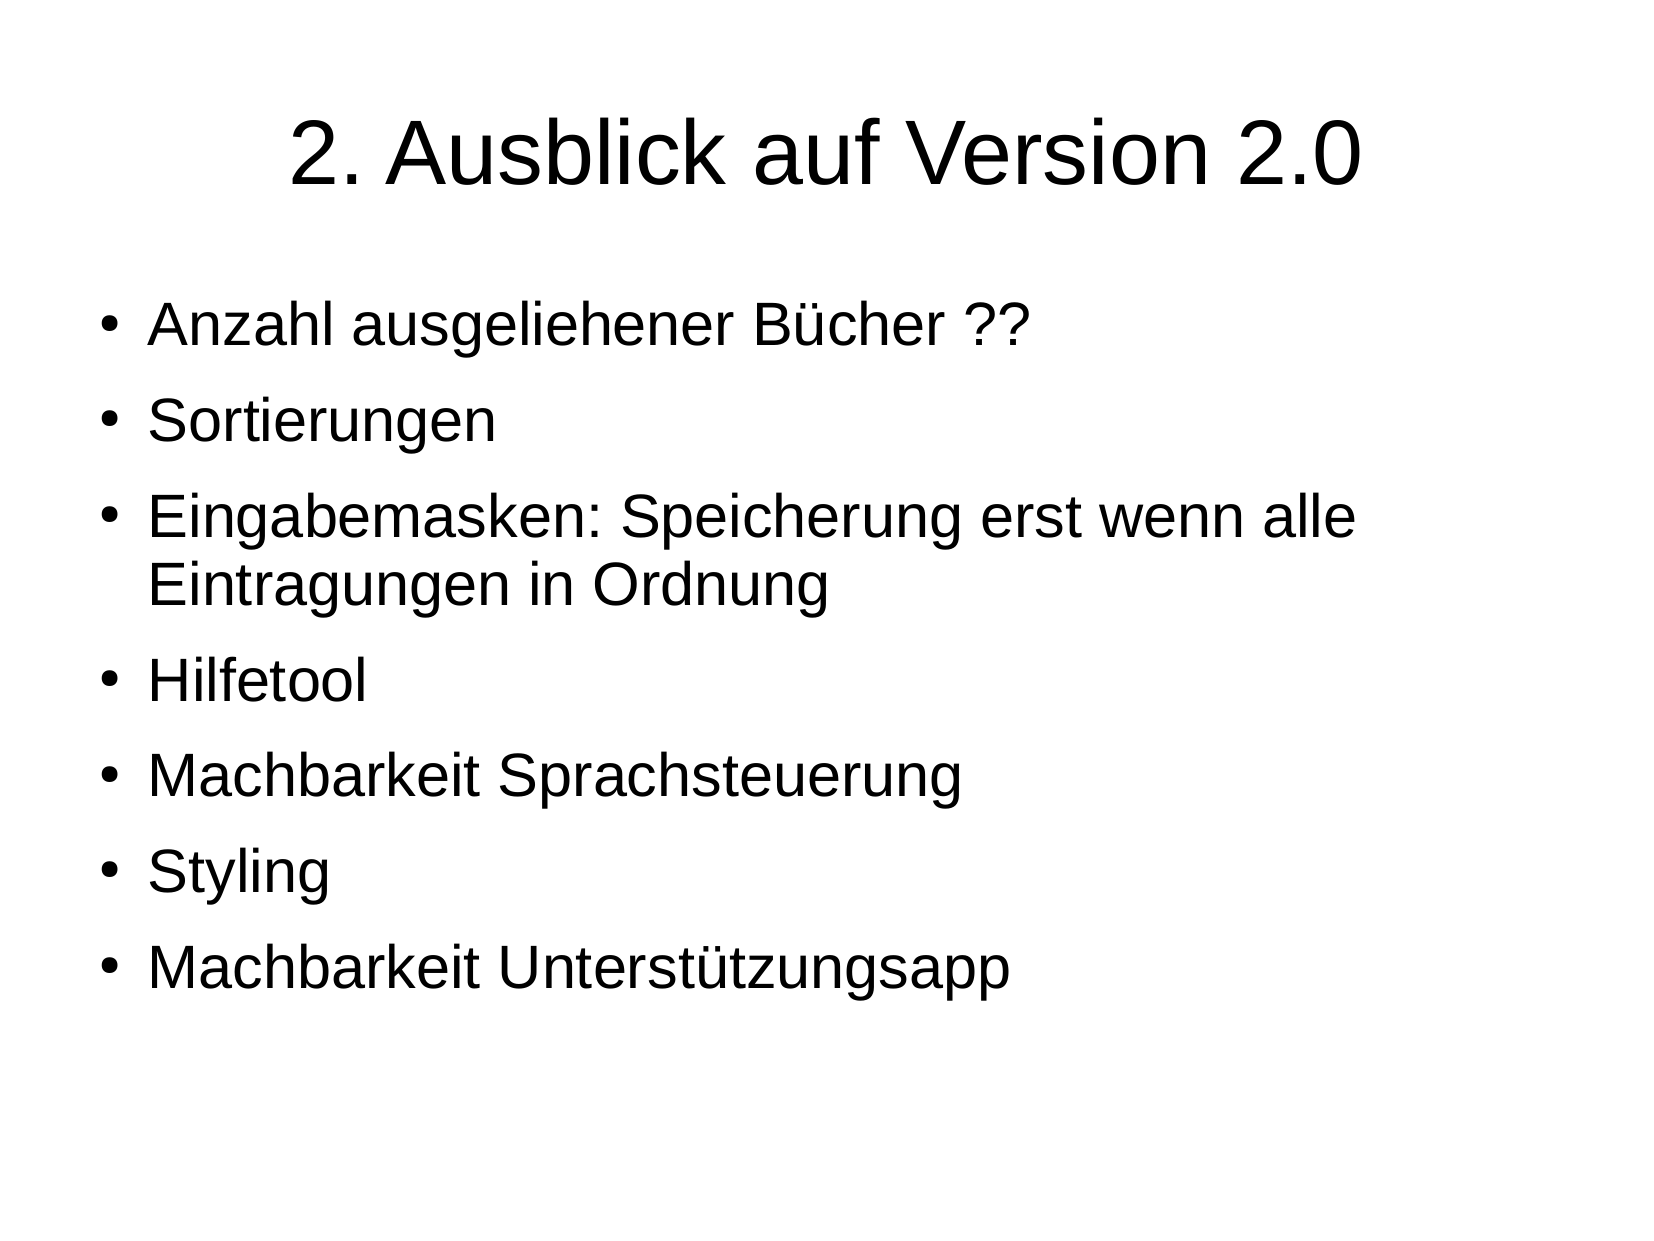

# 2. Ausblick auf Version 2.0
Anzahl ausgeliehener Bücher ??
Sortierungen
Eingabemasken: Speicherung erst wenn alle Eintragungen in Ordnung
Hilfetool
Machbarkeit Sprachsteuerung
Styling
Machbarkeit Unterstützungsapp